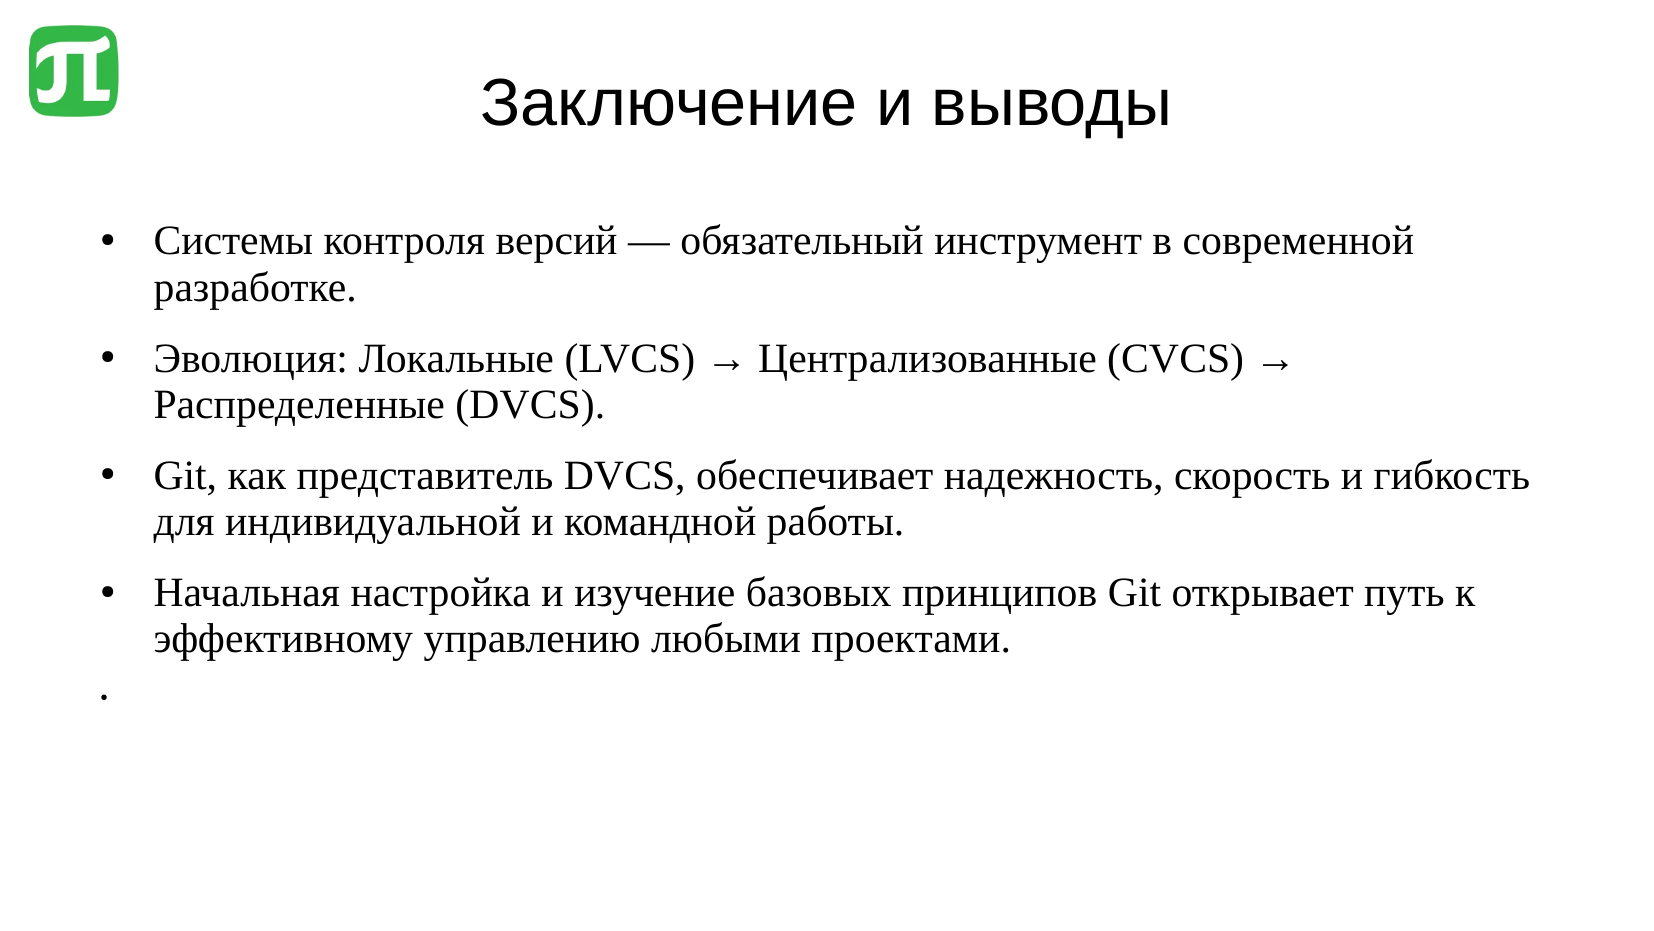

# Заключение и выводы
Системы контроля версий — обязательный инструмент в современной разработке.
Эволюция: Локальные (LVCS) → Централизованные (CVCS) → Распределенные (DVCS).
Git, как представитель DVCS, обеспечивает надежность, скорость и гибкость для индивидуальной и командной работы.
Начальная настройка и изучение базовых принципов Git открывает путь к эффективному управлению любыми проектами.